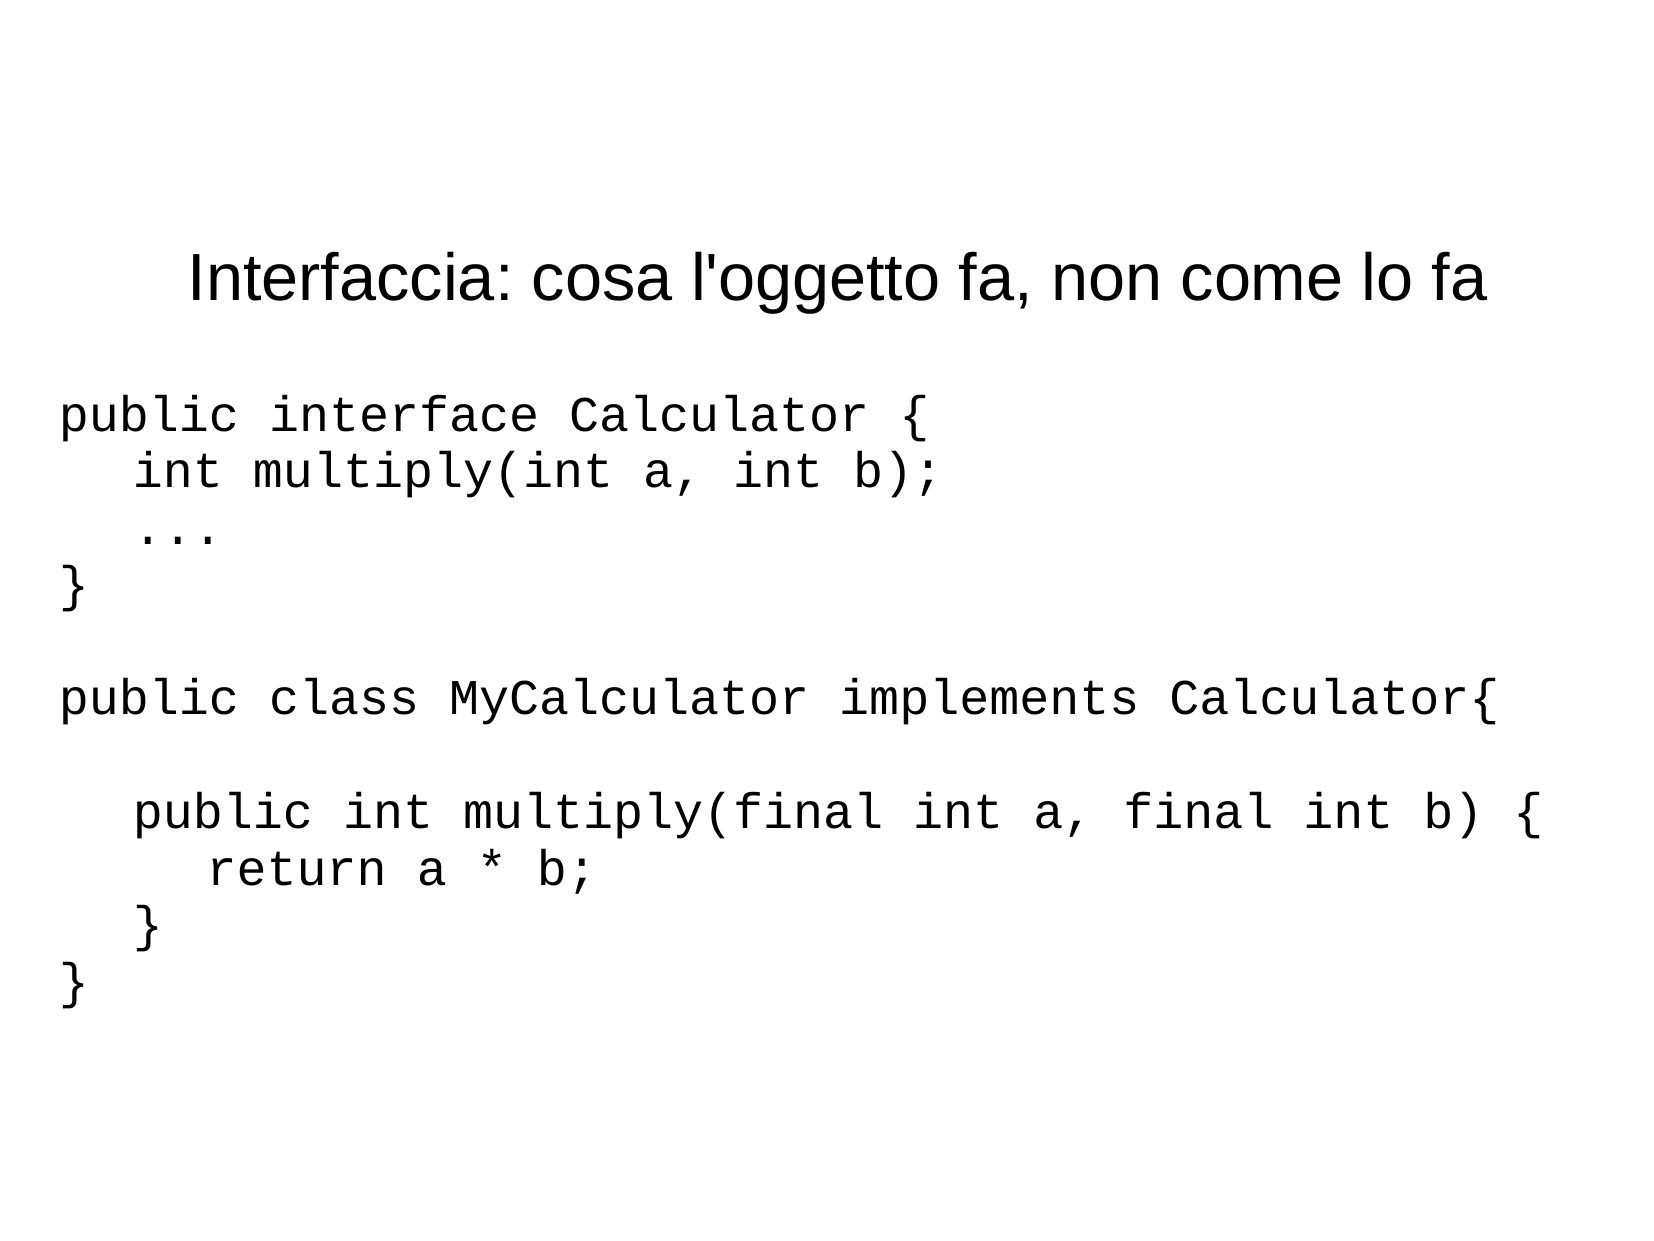

# Interfaccia: cosa l'oggetto fa, non come lo fa
public interface Calculator {
	int multiply(int a, int b);
	...
}
public class MyCalculator implements Calculator{
	public int multiply(final int a, final int b) {
		return a * b;
	}
}